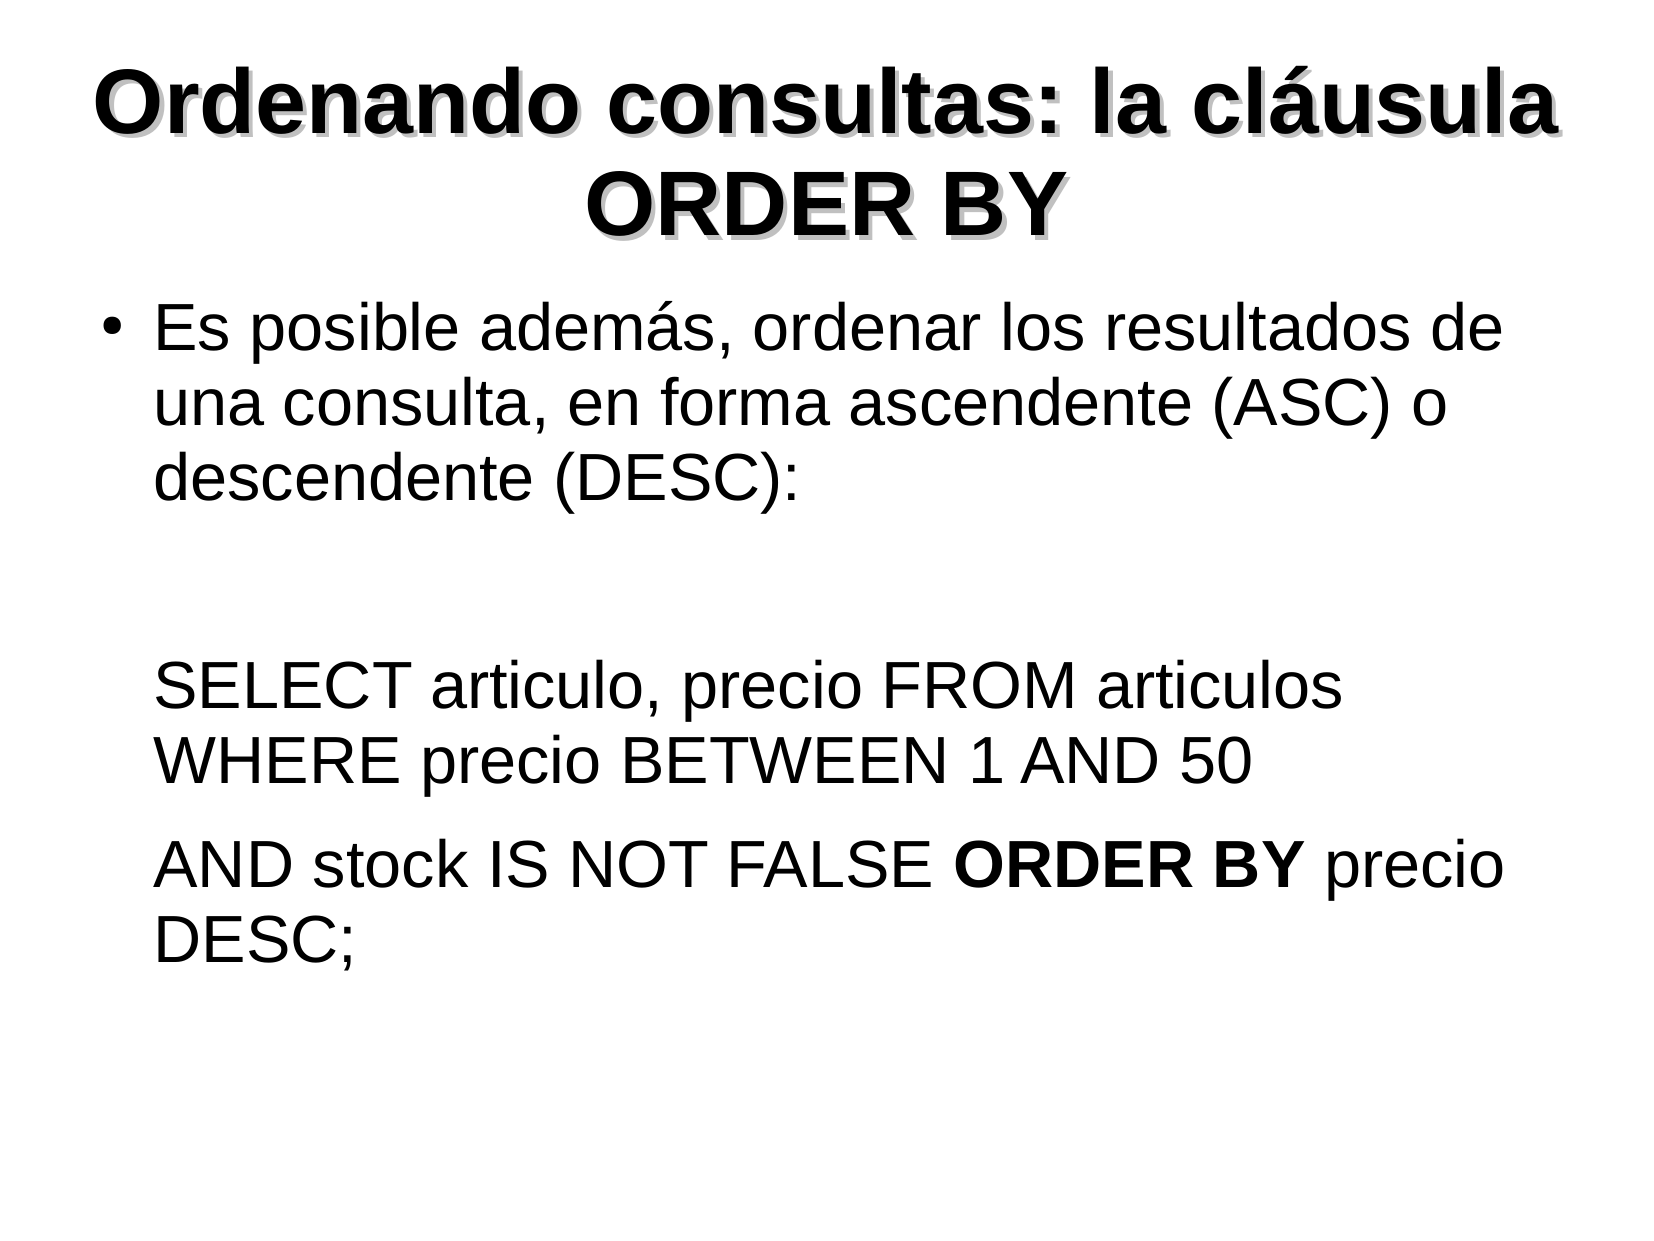

# Ordenando consultas: la cláusula ORDER BY
Es posible además, ordenar los resultados de una consulta, en forma ascendente (ASC) o descendente (DESC):
SELECT articulo, precio FROM articulos WHERE precio BETWEEN 1 AND 50
AND stock IS NOT FALSE ORDER BY precio DESC;